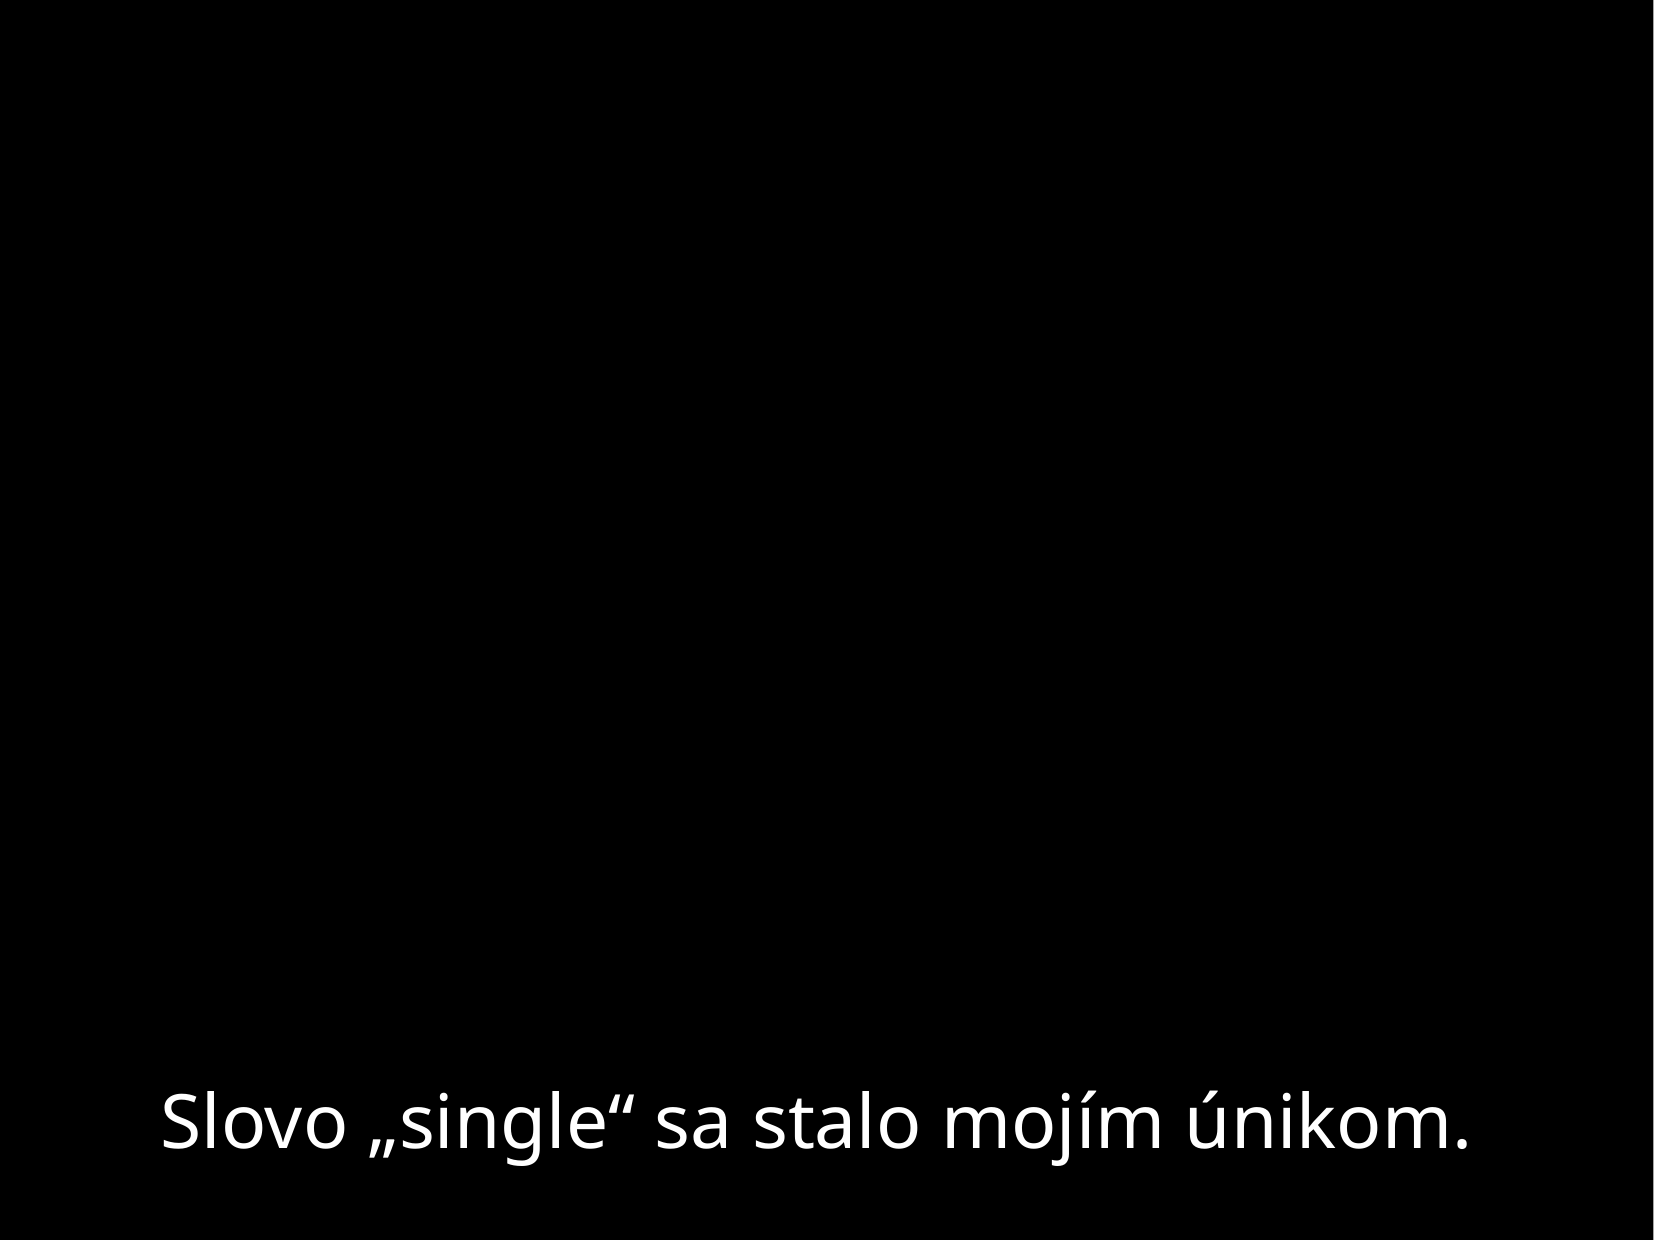

# Slovo „single“ sa stalo mojím únikom.